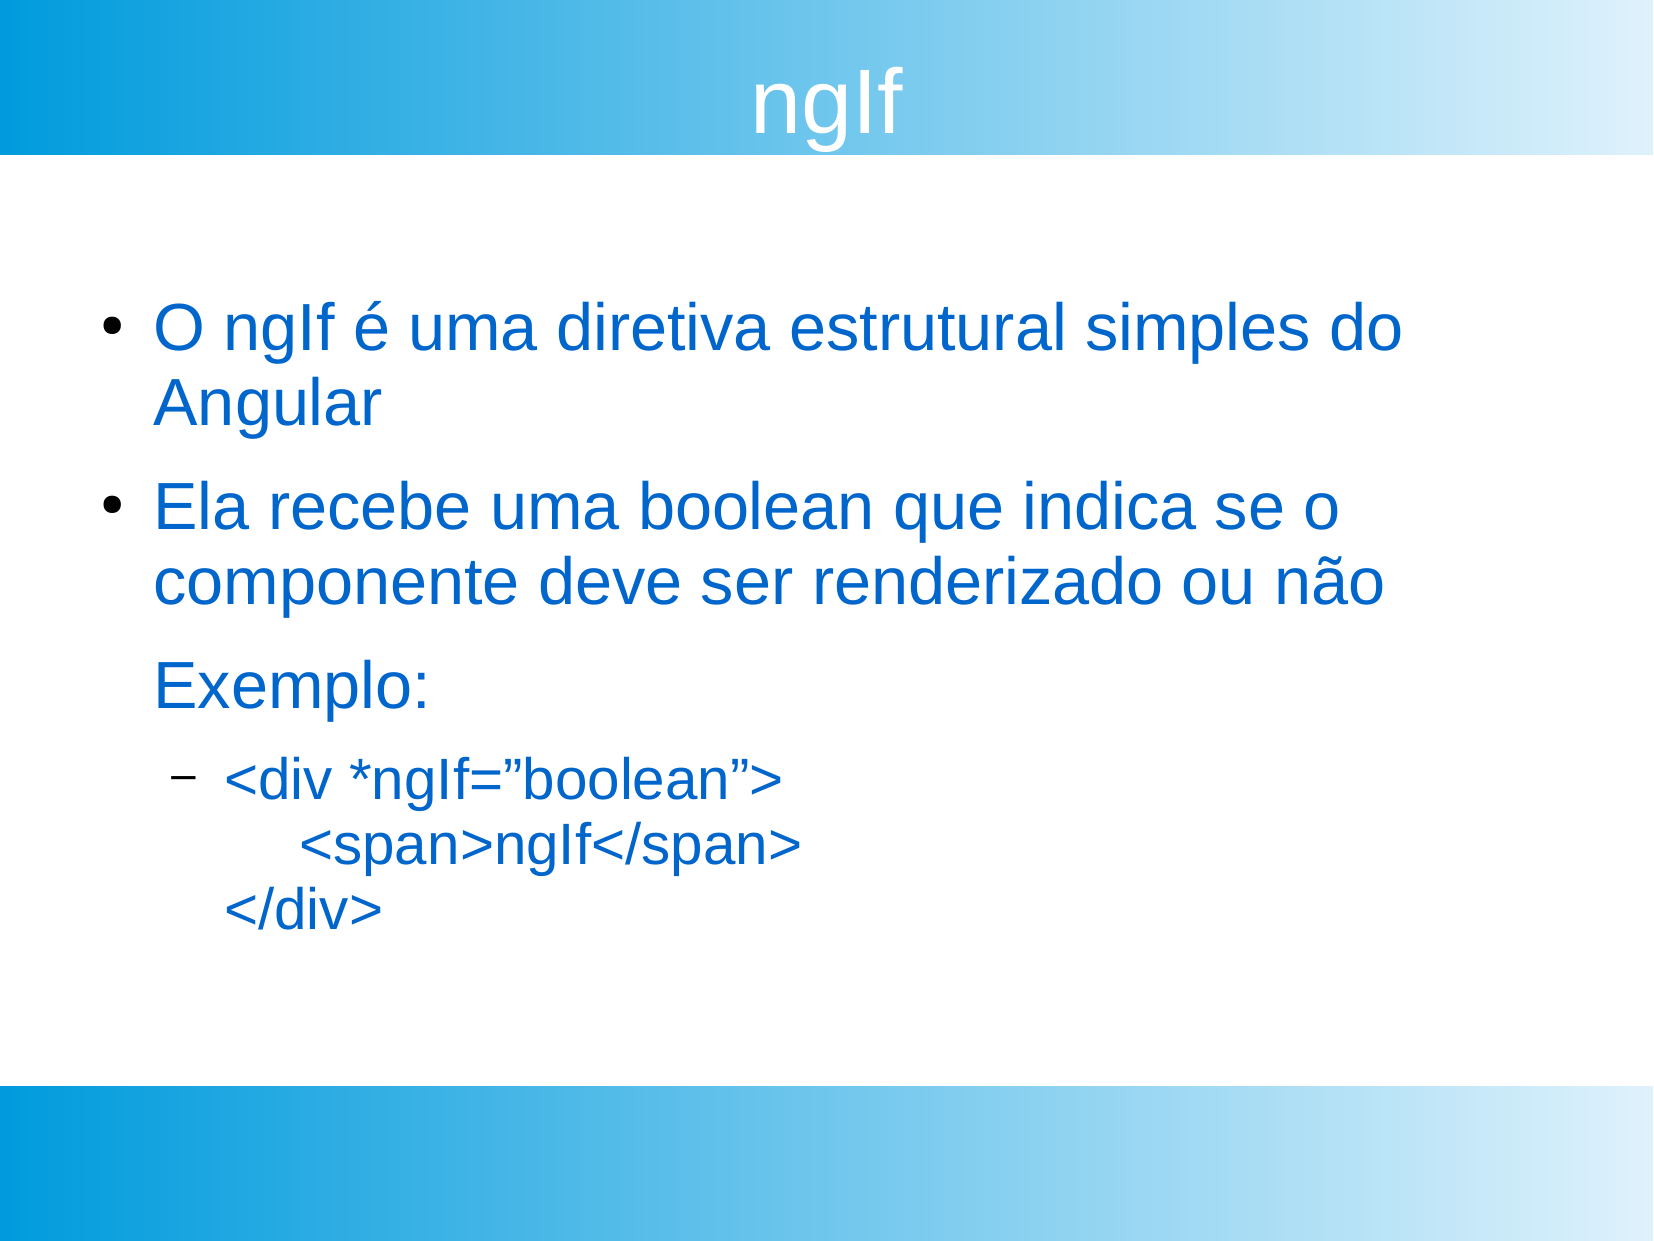

# ngIf
O ngIf é uma diretiva estrutural simples do Angular
Ela recebe uma boolean que indica se o componente deve ser renderizado ou não
Exemplo:
<div *ngIf=”boolean”>
	<span>ngIf</span>
</div>